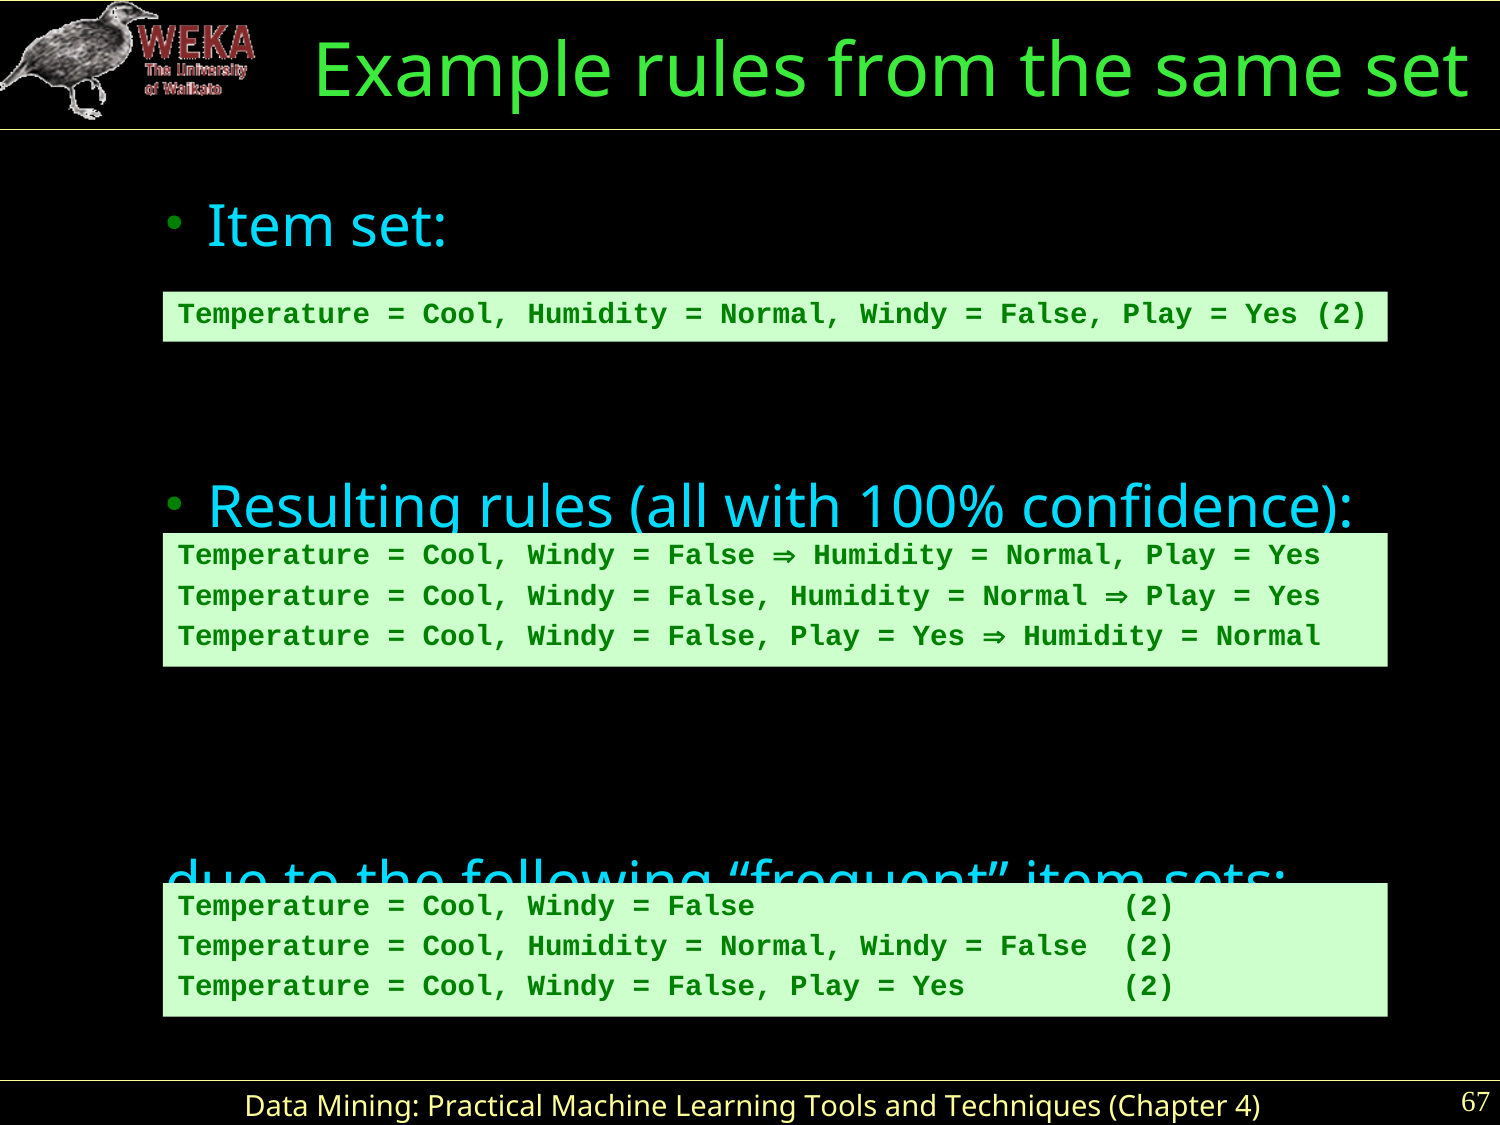

# Example rules from the same set
Item set:
Resulting rules (all with 100% confidence):
due to the following “frequent” item sets:
Temperature = Cool, Humidity = Normal, Windy = False, Play = Yes (2)
Temperature = Cool, Windy = False  Humidity = Normal, Play = Yes
Temperature = Cool, Windy = False, Humidity = Normal  Play = Yes
Temperature = Cool, Windy = False, Play = Yes  Humidity = Normal
Temperature = Cool, Windy = False (2)
Temperature = Cool, Humidity = Normal, Windy = False (2)
Temperature = Cool, Windy = False, Play = Yes (2)
Data Mining: Practical Machine Learning Tools and Techniques (Chapter 4)
67